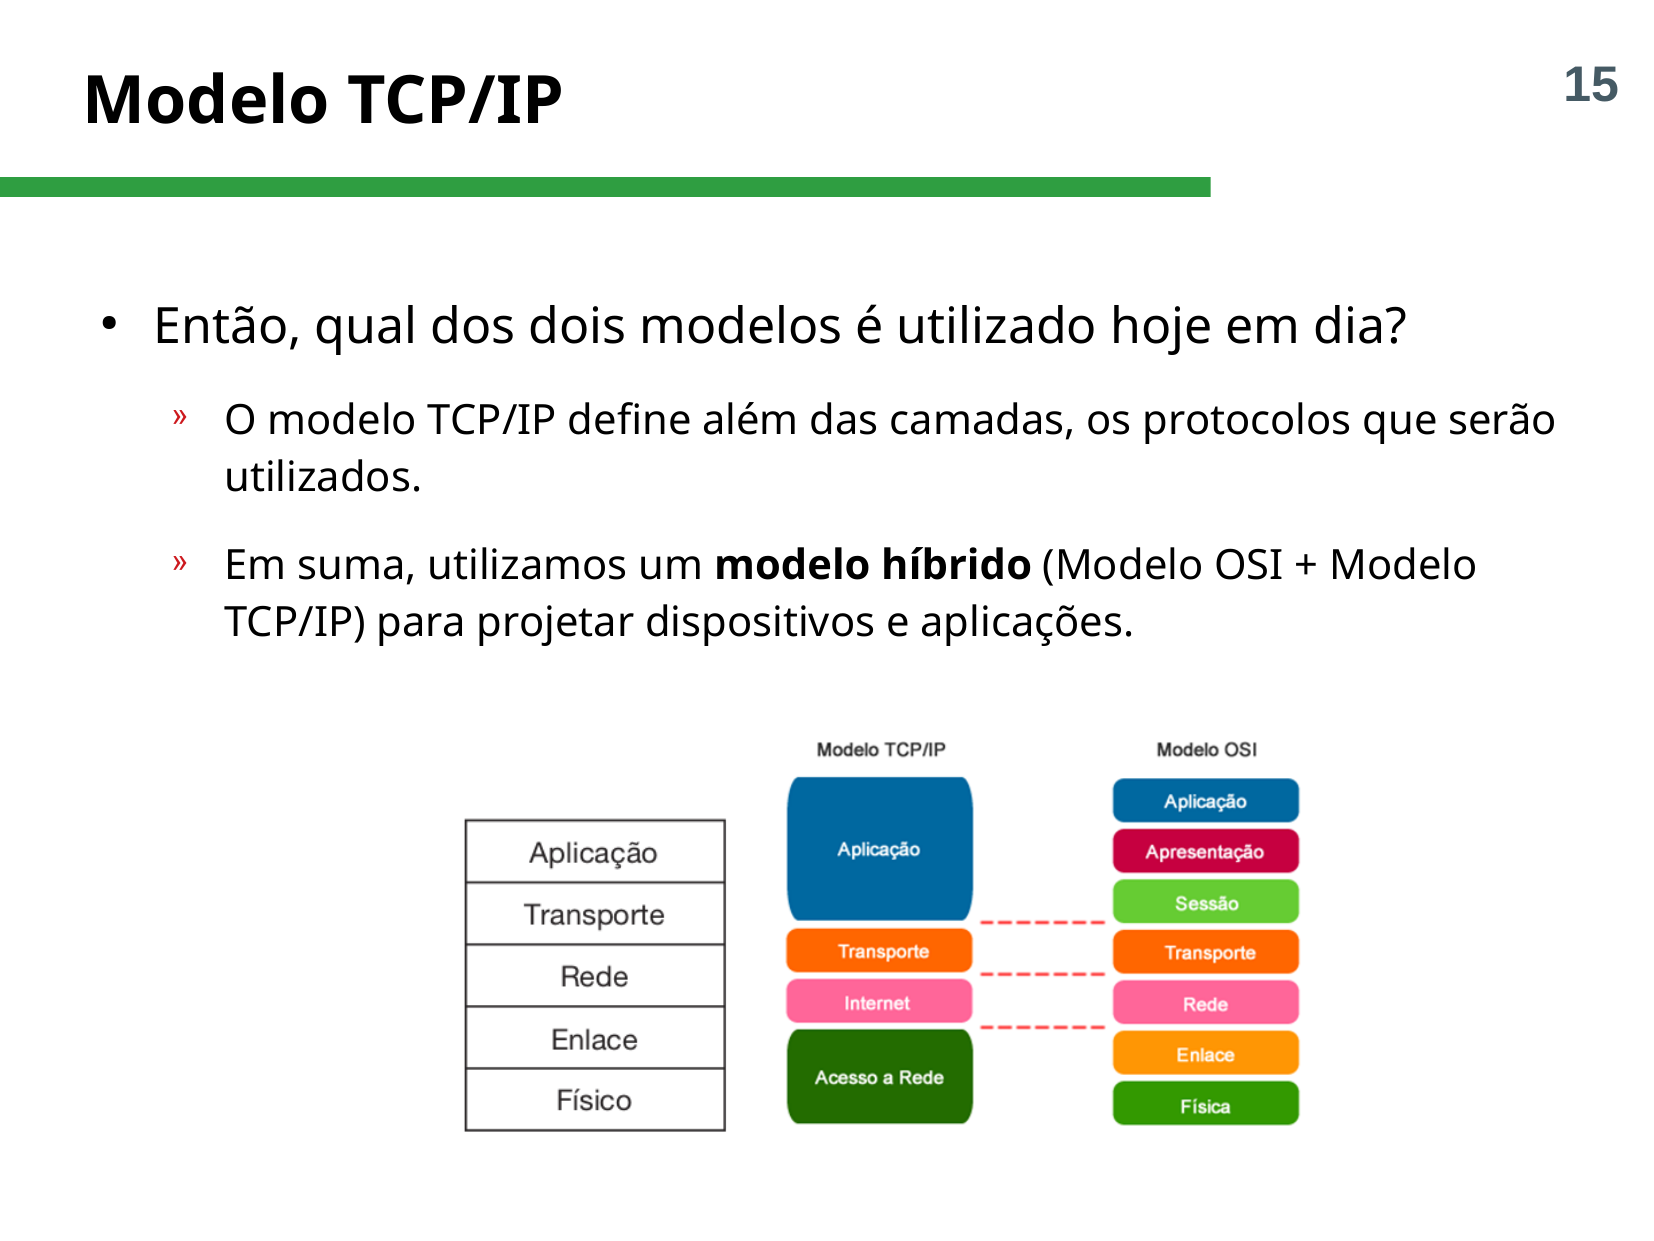

# Modelo TCP/IP
Então, qual dos dois modelos é utilizado hoje em dia?
O modelo TCP/IP define além das camadas, os protocolos que serão utilizados.
Em suma, utilizamos um modelo híbrido (Modelo OSI + Modelo TCP/IP) para projetar dispositivos e aplicações.